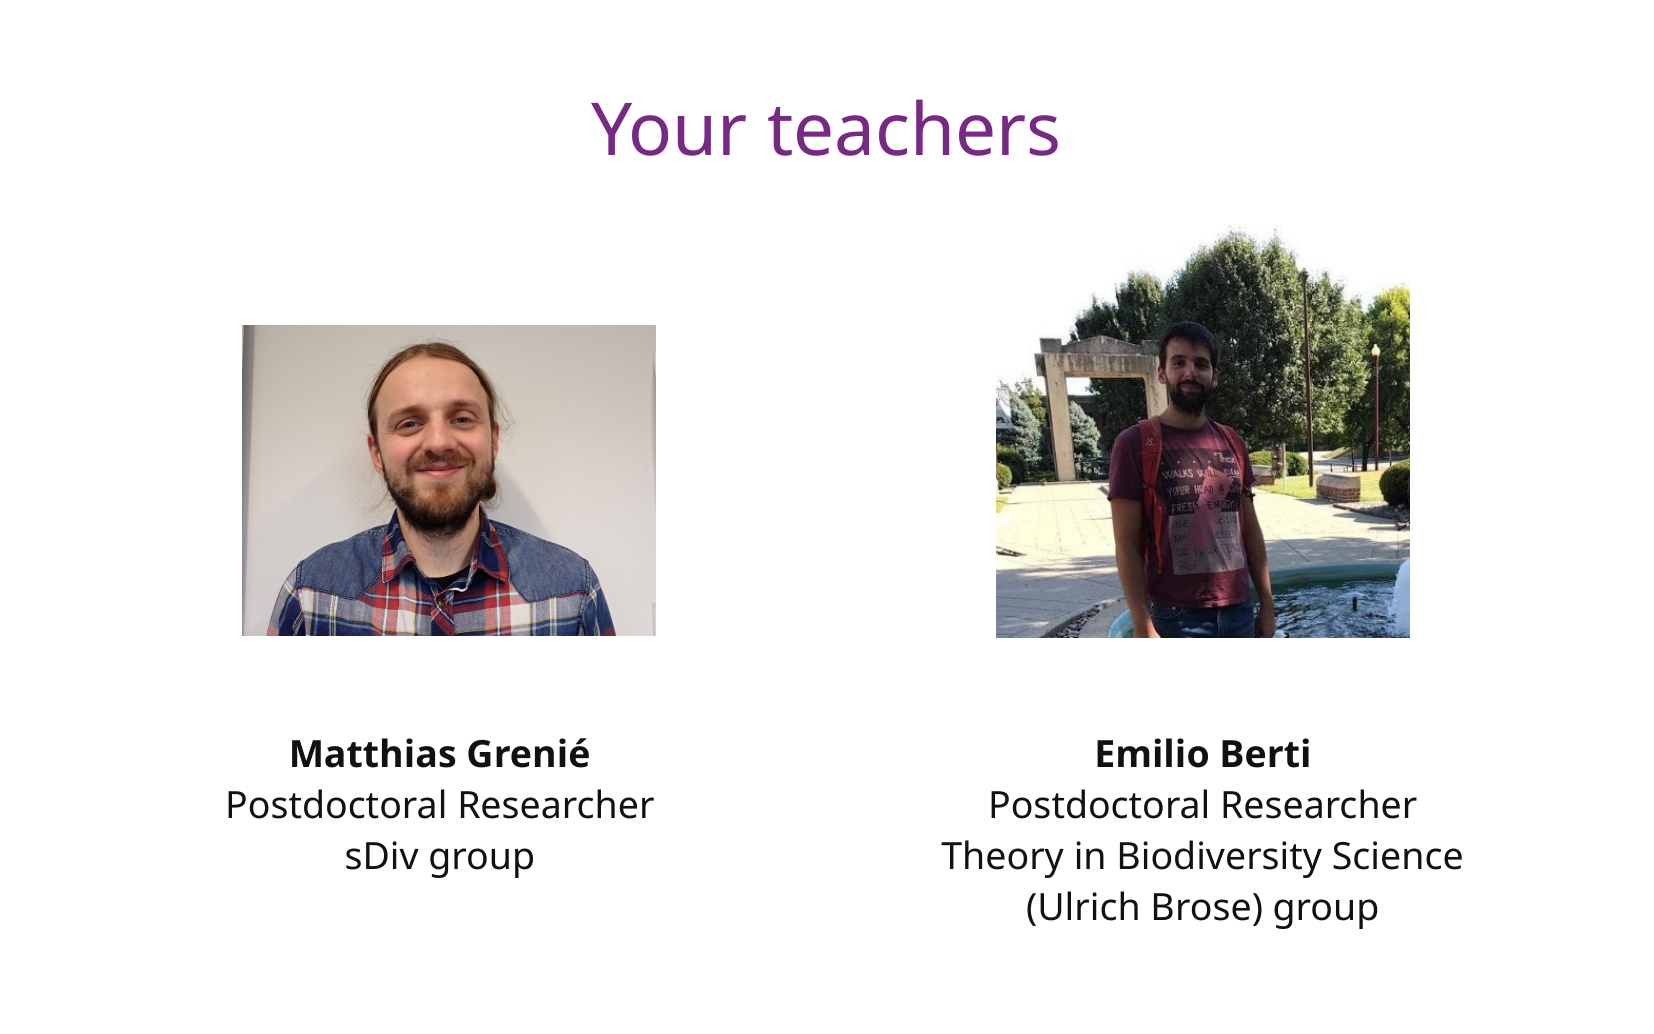

# Your teachers
Matthias Grenié
Postdoctoral Researcher
sDiv group
Emilio Berti
Postdoctoral Researcher
Theory in Biodiversity Science (Ulrich Brose) group